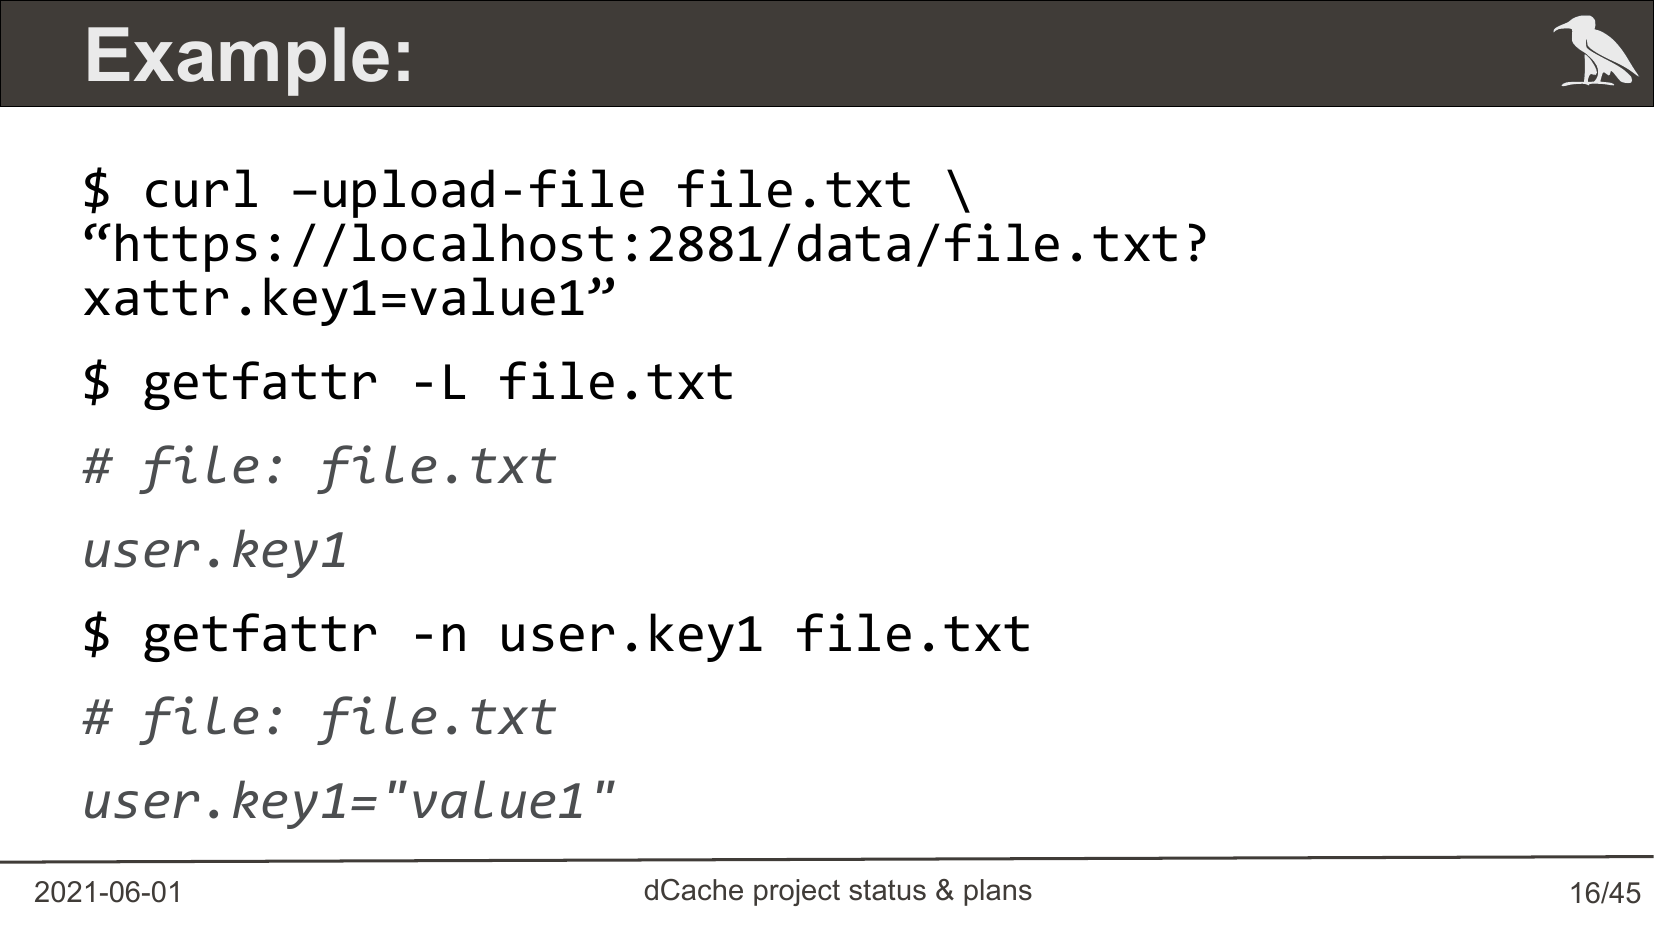

# Example:
$ curl –upload-file file.txt \ “https://localhost:2881/data/file.txt?xattr.key1=value1”
$ getfattr -L file.txt
# file: file.txt
user.key1
$ getfattr -n user.key1 file.txt
# file: file.txt
user.key1="value1"
dCache project status & plans
2021-06-01
16